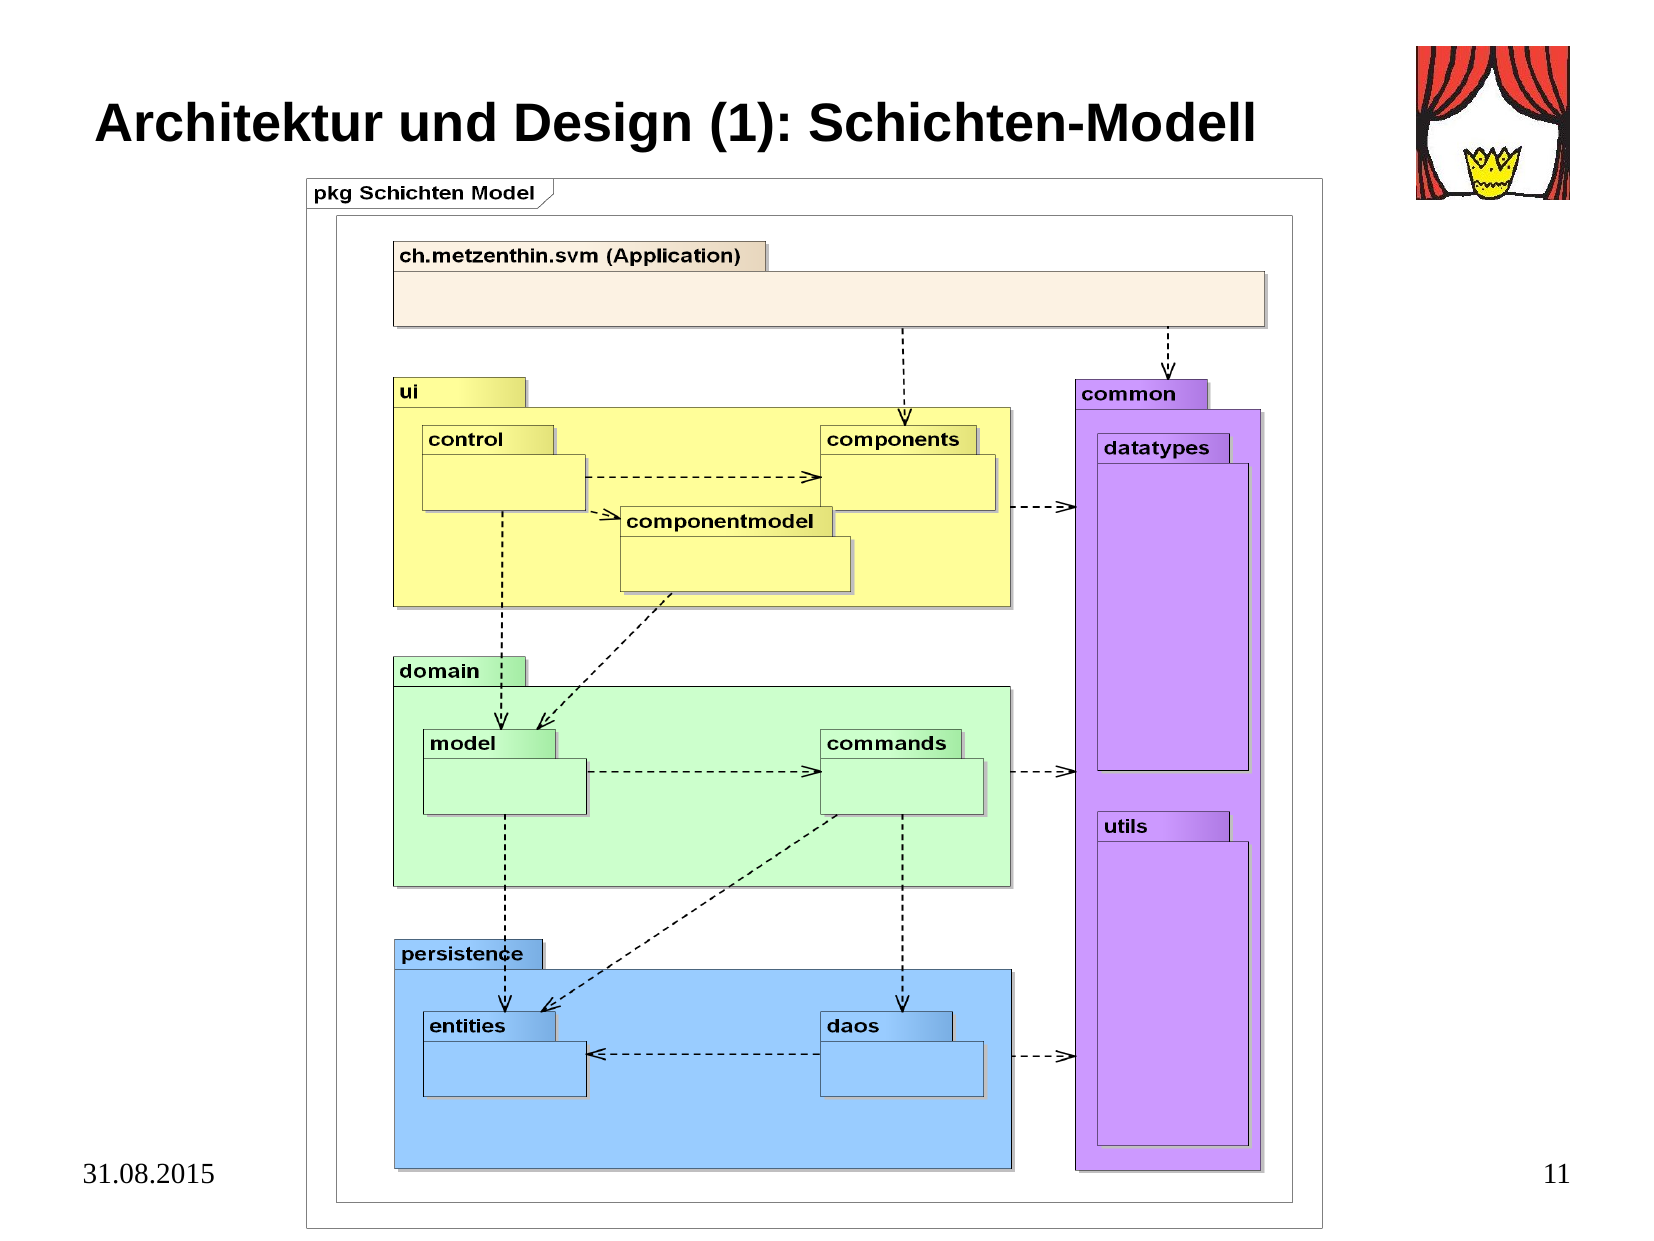

# Architektur und Design (1): Schichten-Modell
31.08.2015
11